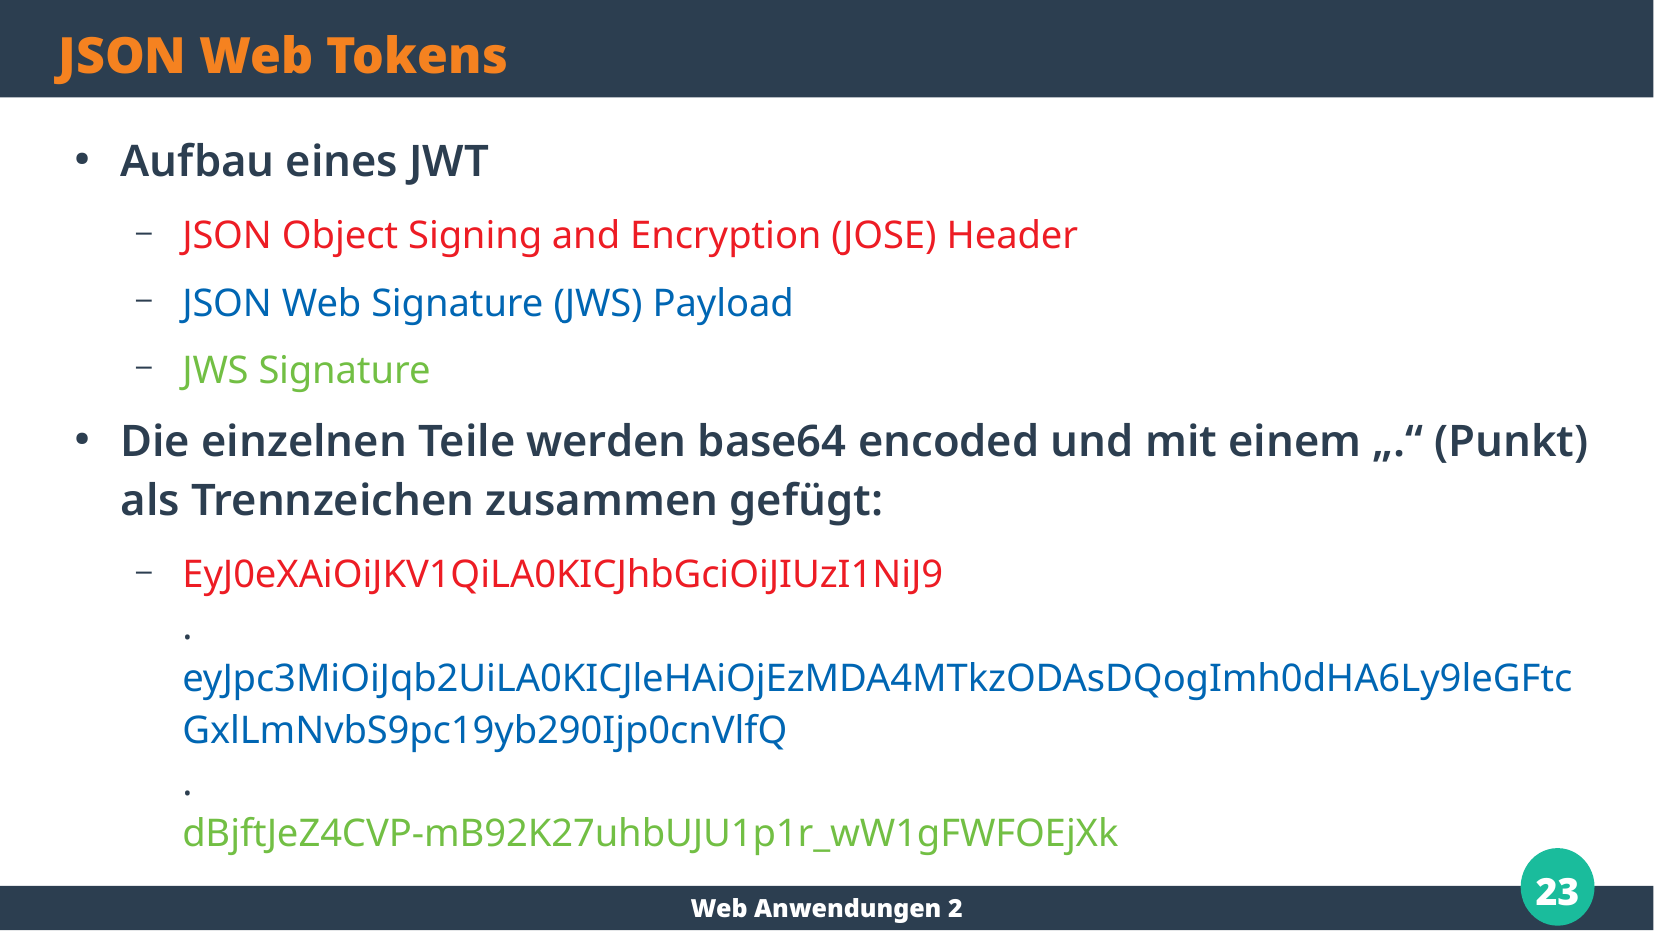

# JSON Web Tokens
Aufbau eines JWT
JSON Object Signing and Encryption (JOSE) Header
JSON Web Signature (JWS) Payload
JWS Signature
Die einzelnen Teile werden base64 encoded und mit einem „.“ (Punkt) als Trennzeichen zusammen gefügt:
EyJ0eXAiOiJKV1QiLA0KICJhbGciOiJIUzI1NiJ9
.
eyJpc3MiOiJqb2UiLA0KICJleHAiOjEzMDA4MTkzODAsDQogImh0dHA6Ly9leGFtcGxlLmNvbS9pc19yb290Ijp0cnVlfQ
.
dBjftJeZ4CVP-mB92K27uhbUJU1p1r_wW1gFWFOEjXk
23